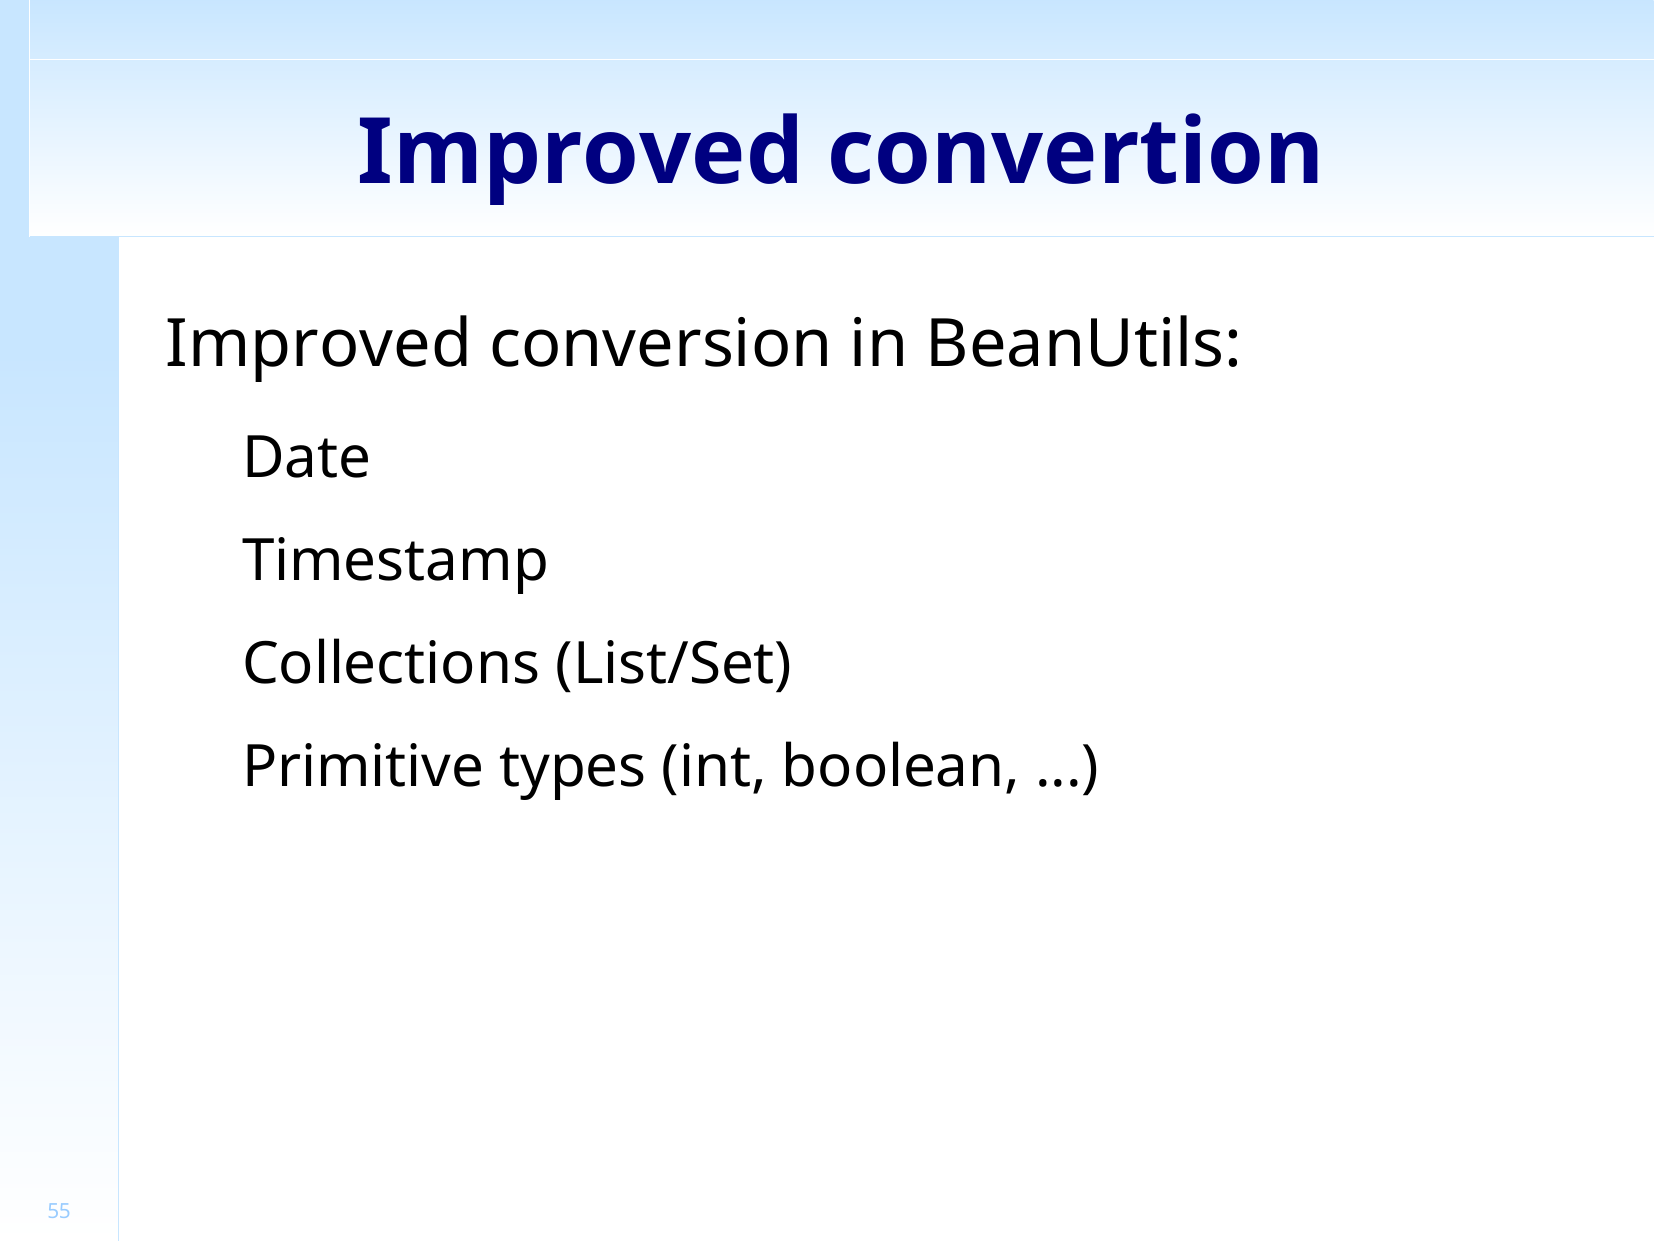

# Improved convertion
Improved conversion in BeanUtils:
Date
Timestamp
Collections (List/Set)
Primitive types (int, boolean, ...)